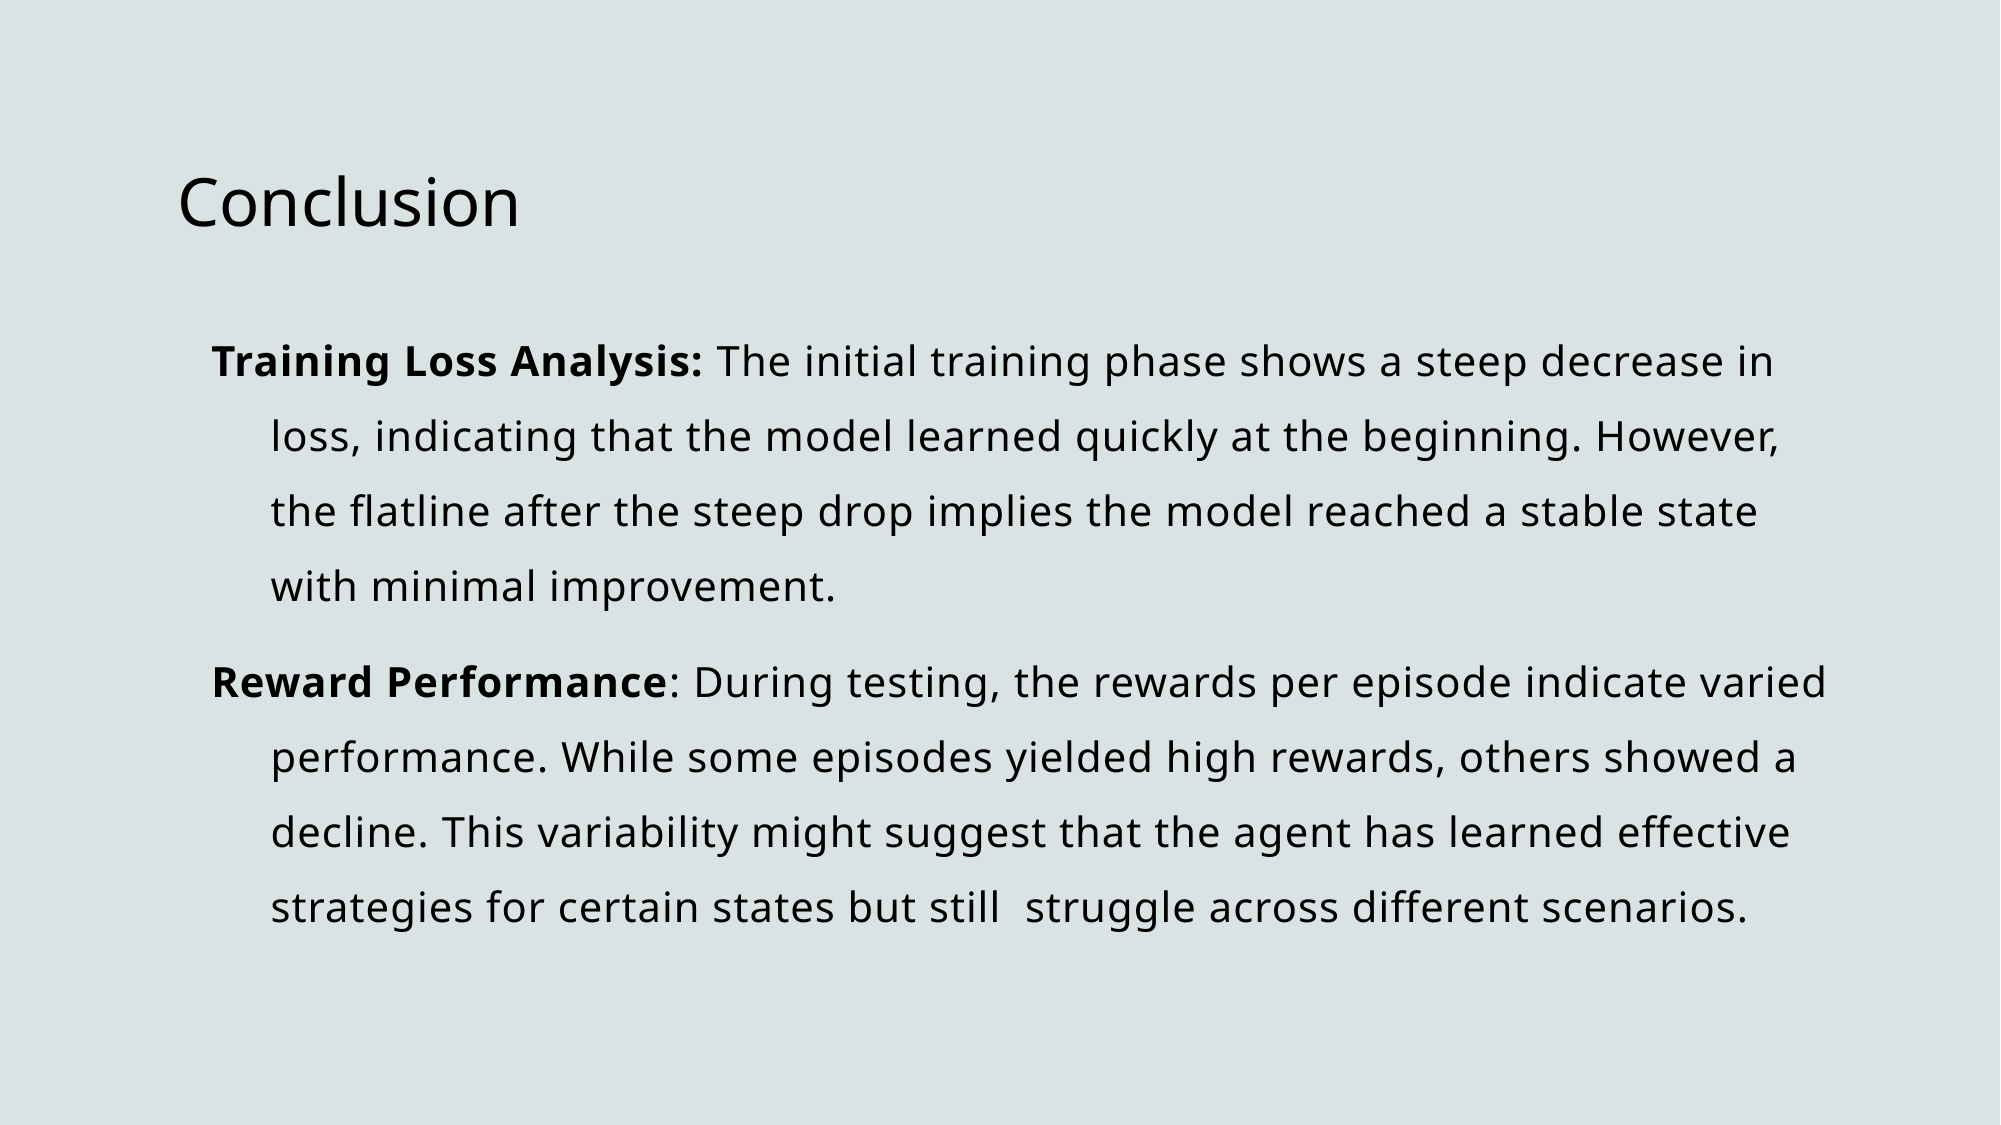

# Conclusion
Training Loss Analysis: The initial training phase shows a steep decrease in loss, indicating that the model learned quickly at the beginning. However, the flatline after the steep drop implies the model reached a stable state with minimal improvement.
Reward Performance: During testing, the rewards per episode indicate varied performance. While some episodes yielded high rewards, others showed a decline. This variability might suggest that the agent has learned effective strategies for certain states but still struggle across different scenarios.